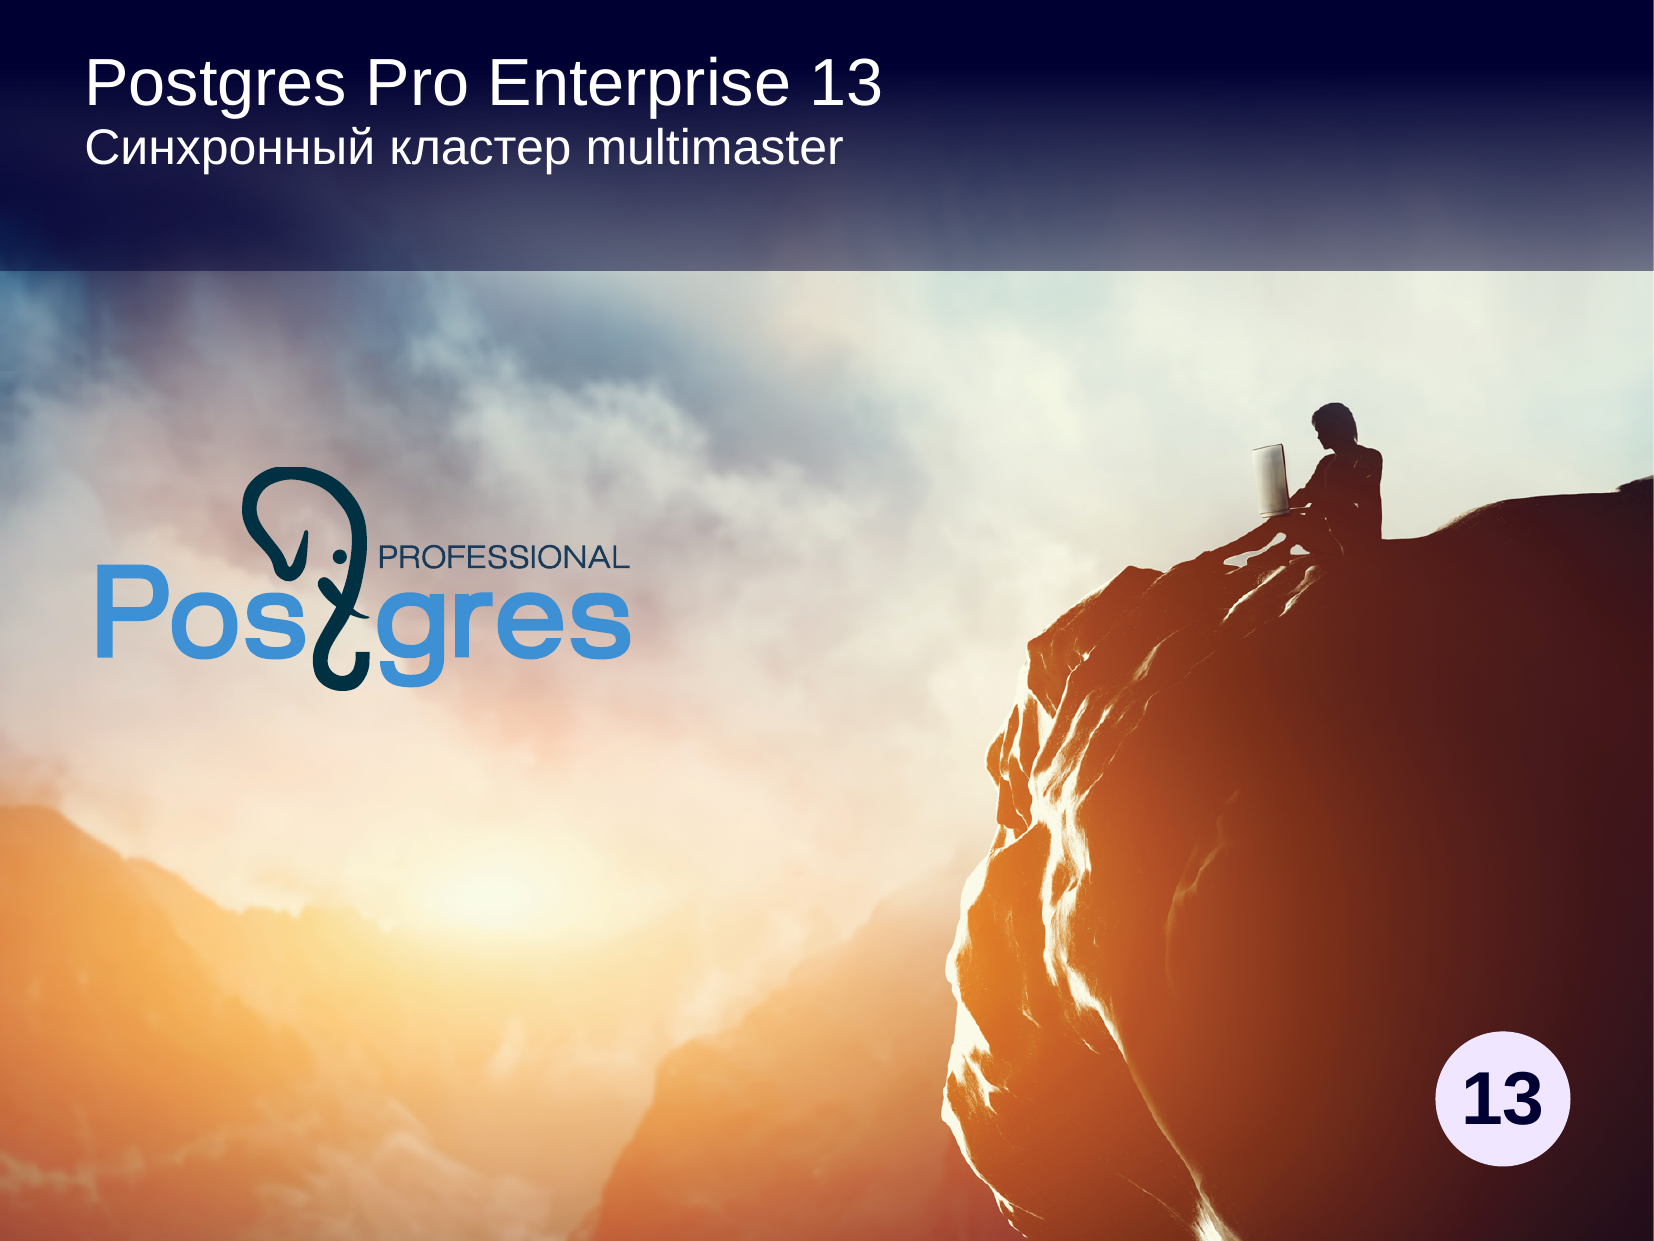

# Postgres Pro Enterprise 13 Синхронный кластер multimaster
13